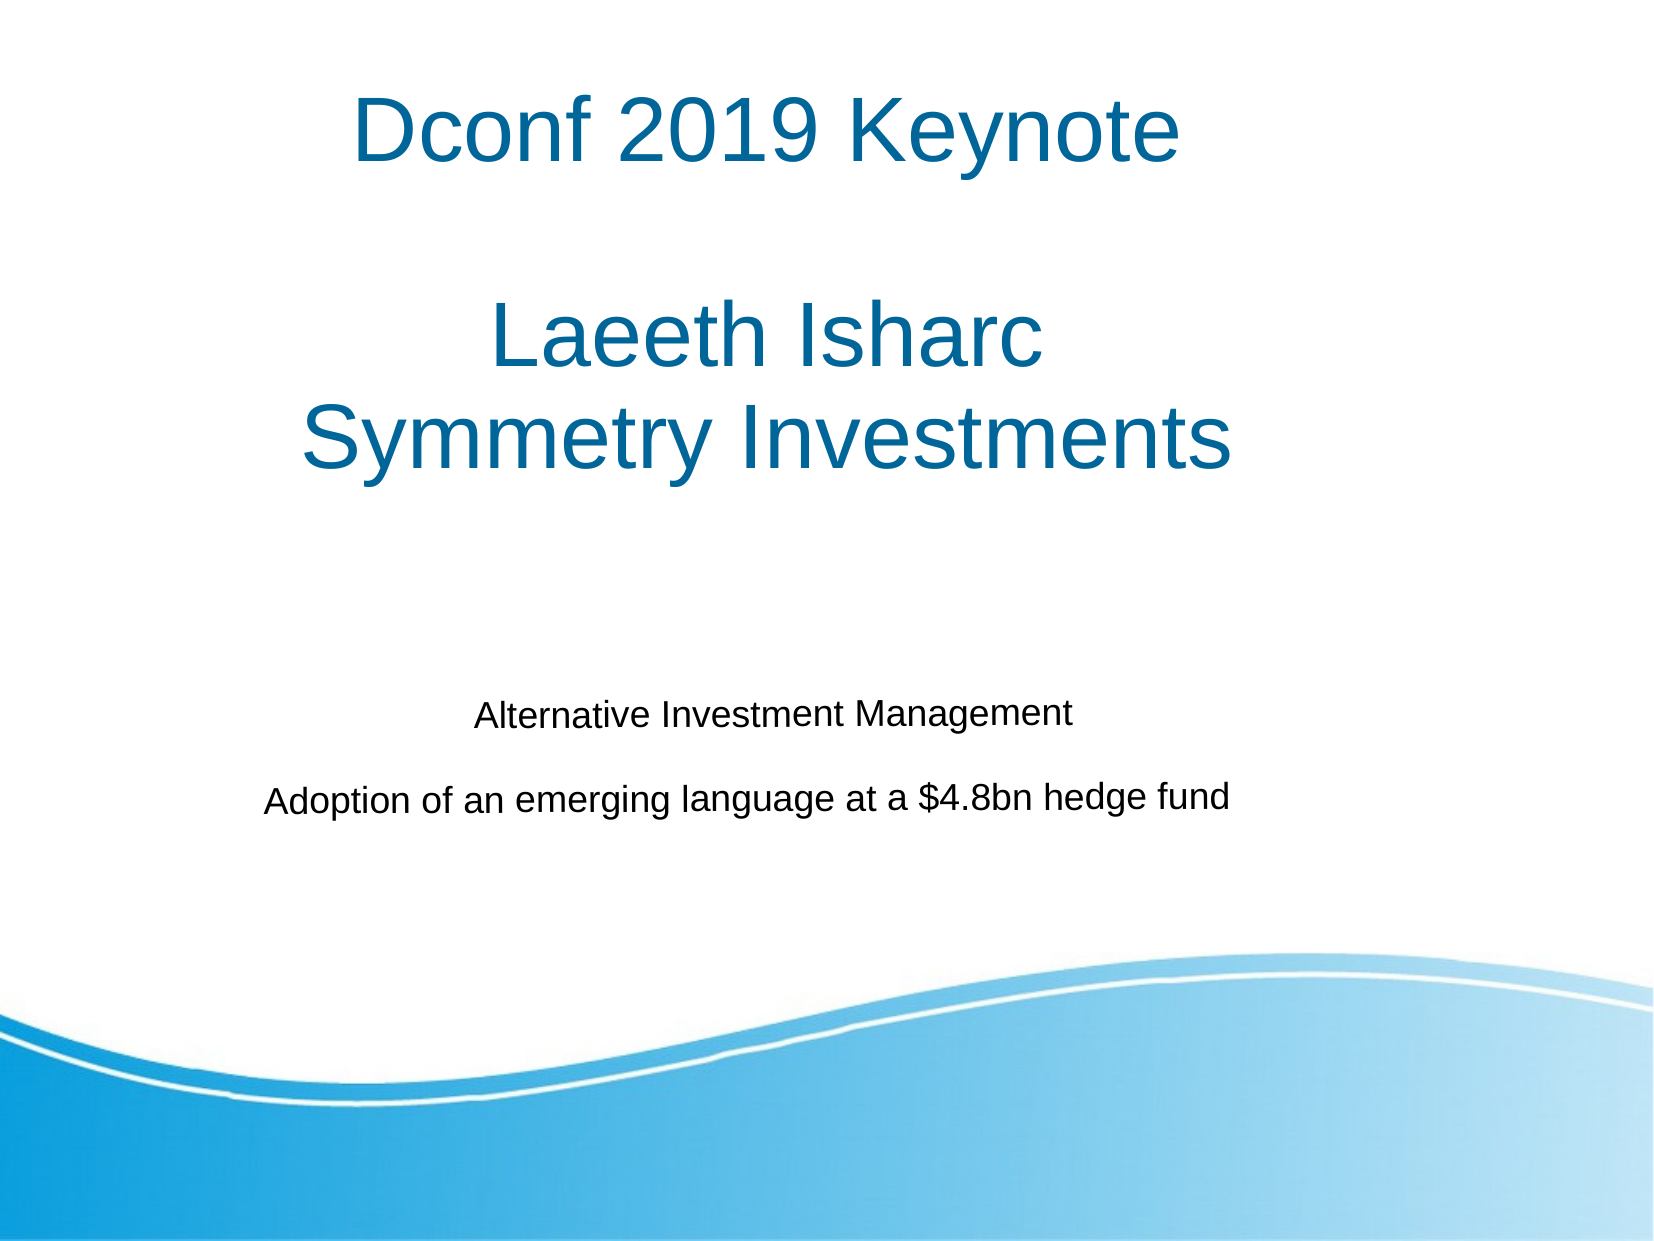

# Dconf 2019 Keynote Laeeth Isharc Symmetry Investments
Alternative Investment Management
Adoption of an emerging language at a $4.8bn hedge fund